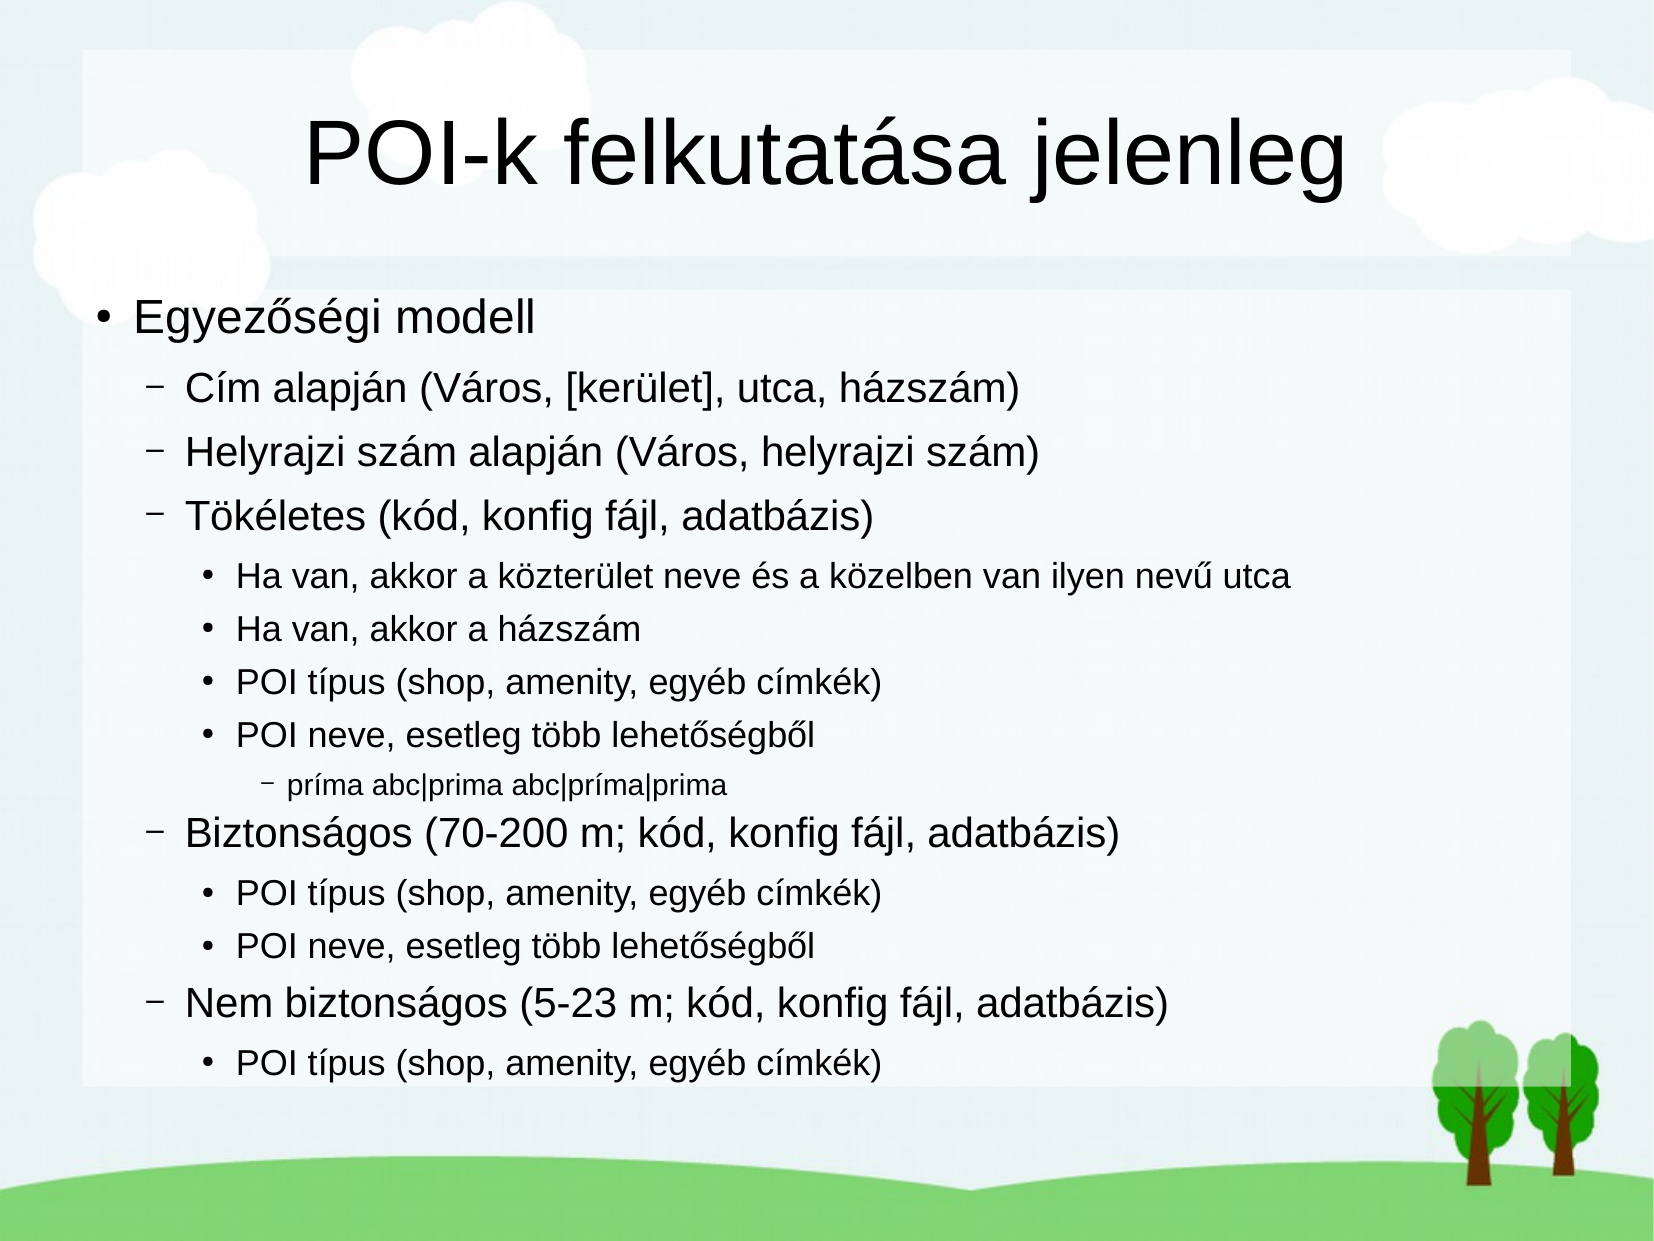

# POI-k felkutatása jelenleg
Egyezőségi modell
Cím alapján (Város, [kerület], utca, házszám)
Helyrajzi szám alapján (Város, helyrajzi szám)
Tökéletes (kód, konfig fájl, adatbázis)
Ha van, akkor a közterület neve és a közelben van ilyen nevű utca
Ha van, akkor a házszám
POI típus (shop, amenity, egyéb címkék)
POI neve, esetleg több lehetőségből
príma abc|prima abc|príma|prima
Biztonságos (70-200 m; kód, konfig fájl, adatbázis)
POI típus (shop, amenity, egyéb címkék)
POI neve, esetleg több lehetőségből
Nem biztonságos (5-23 m; kód, konfig fájl, adatbázis)
POI típus (shop, amenity, egyéb címkék)